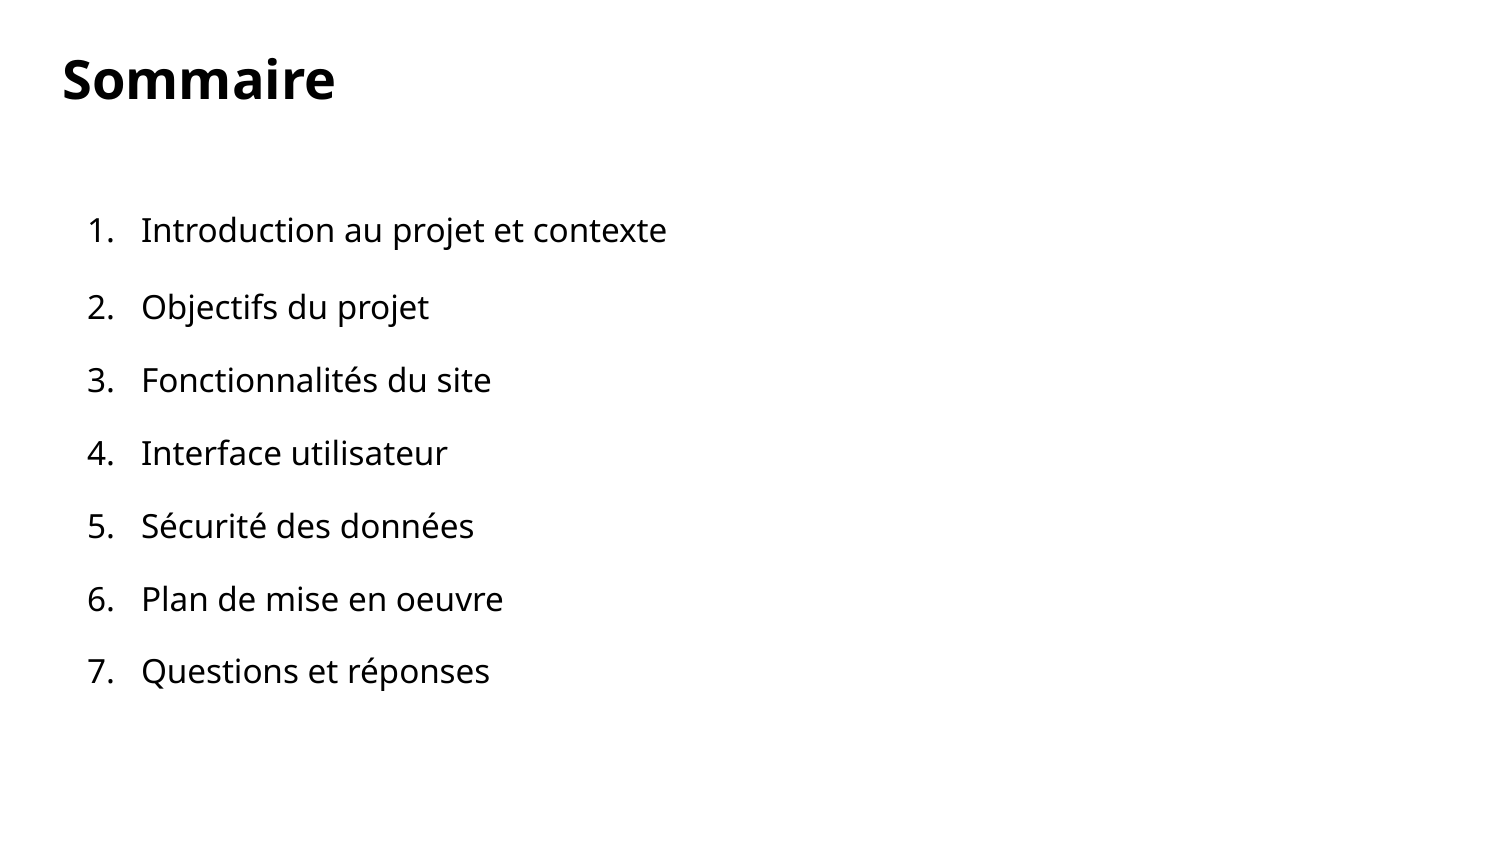

Sommaire
# Introduction au projet et contexte
Objectifs du projet
Fonctionnalités du site
Interface utilisateur
Sécurité des données
Plan de mise en oeuvre
Questions et réponses